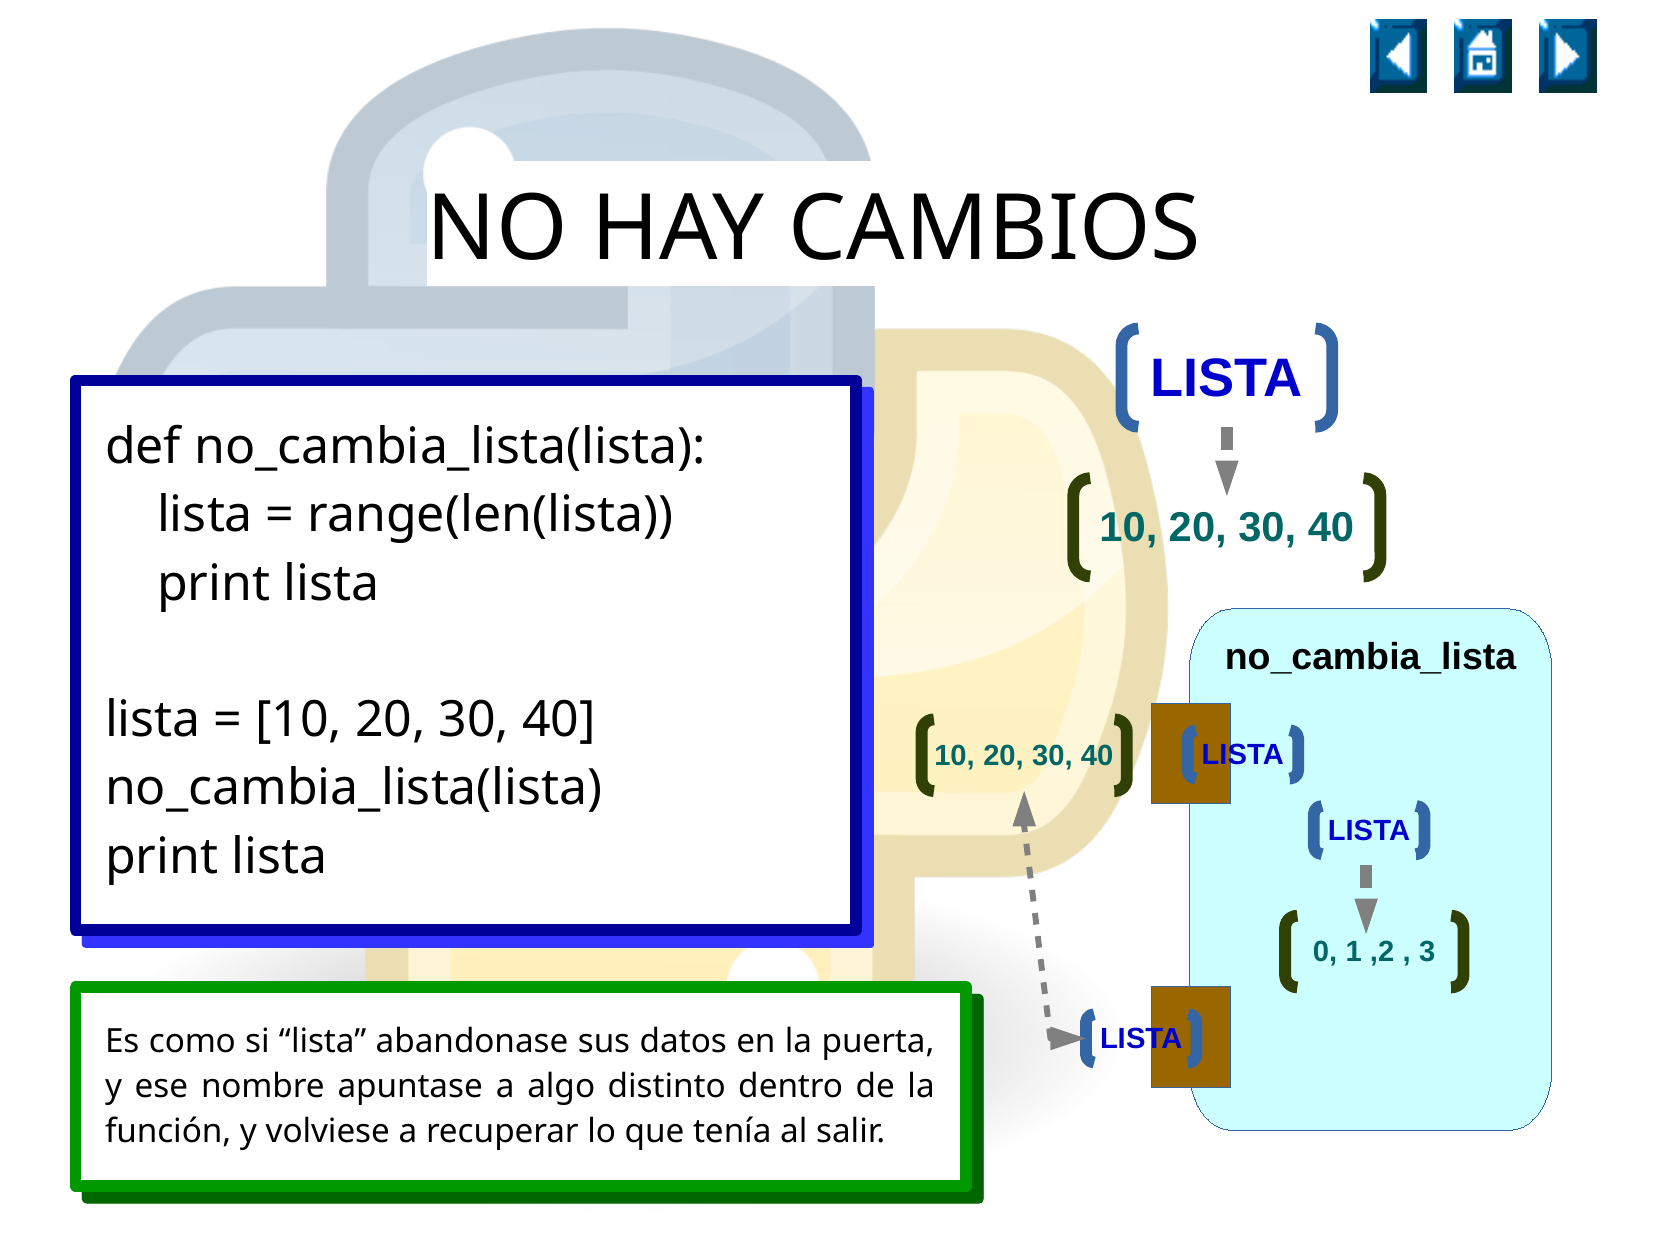

# NO HAY CAMBIOS
LISTA
def no_cambia_lista(lista):
 lista = range(len(lista))
 print lista
lista = [10, 20, 30, 40]
no_cambia_lista(lista)
print lista
10, 20, 30, 40
no_cambia_lista
10, 20, 30, 40
LISTA
LISTA
0, 1 ,2 , 3
Es como si “lista” abandonase sus datos en la puerta, y ese nombre apuntase a algo distinto dentro de la función, y volviese a recuperar lo que tenía al salir.
LISTA